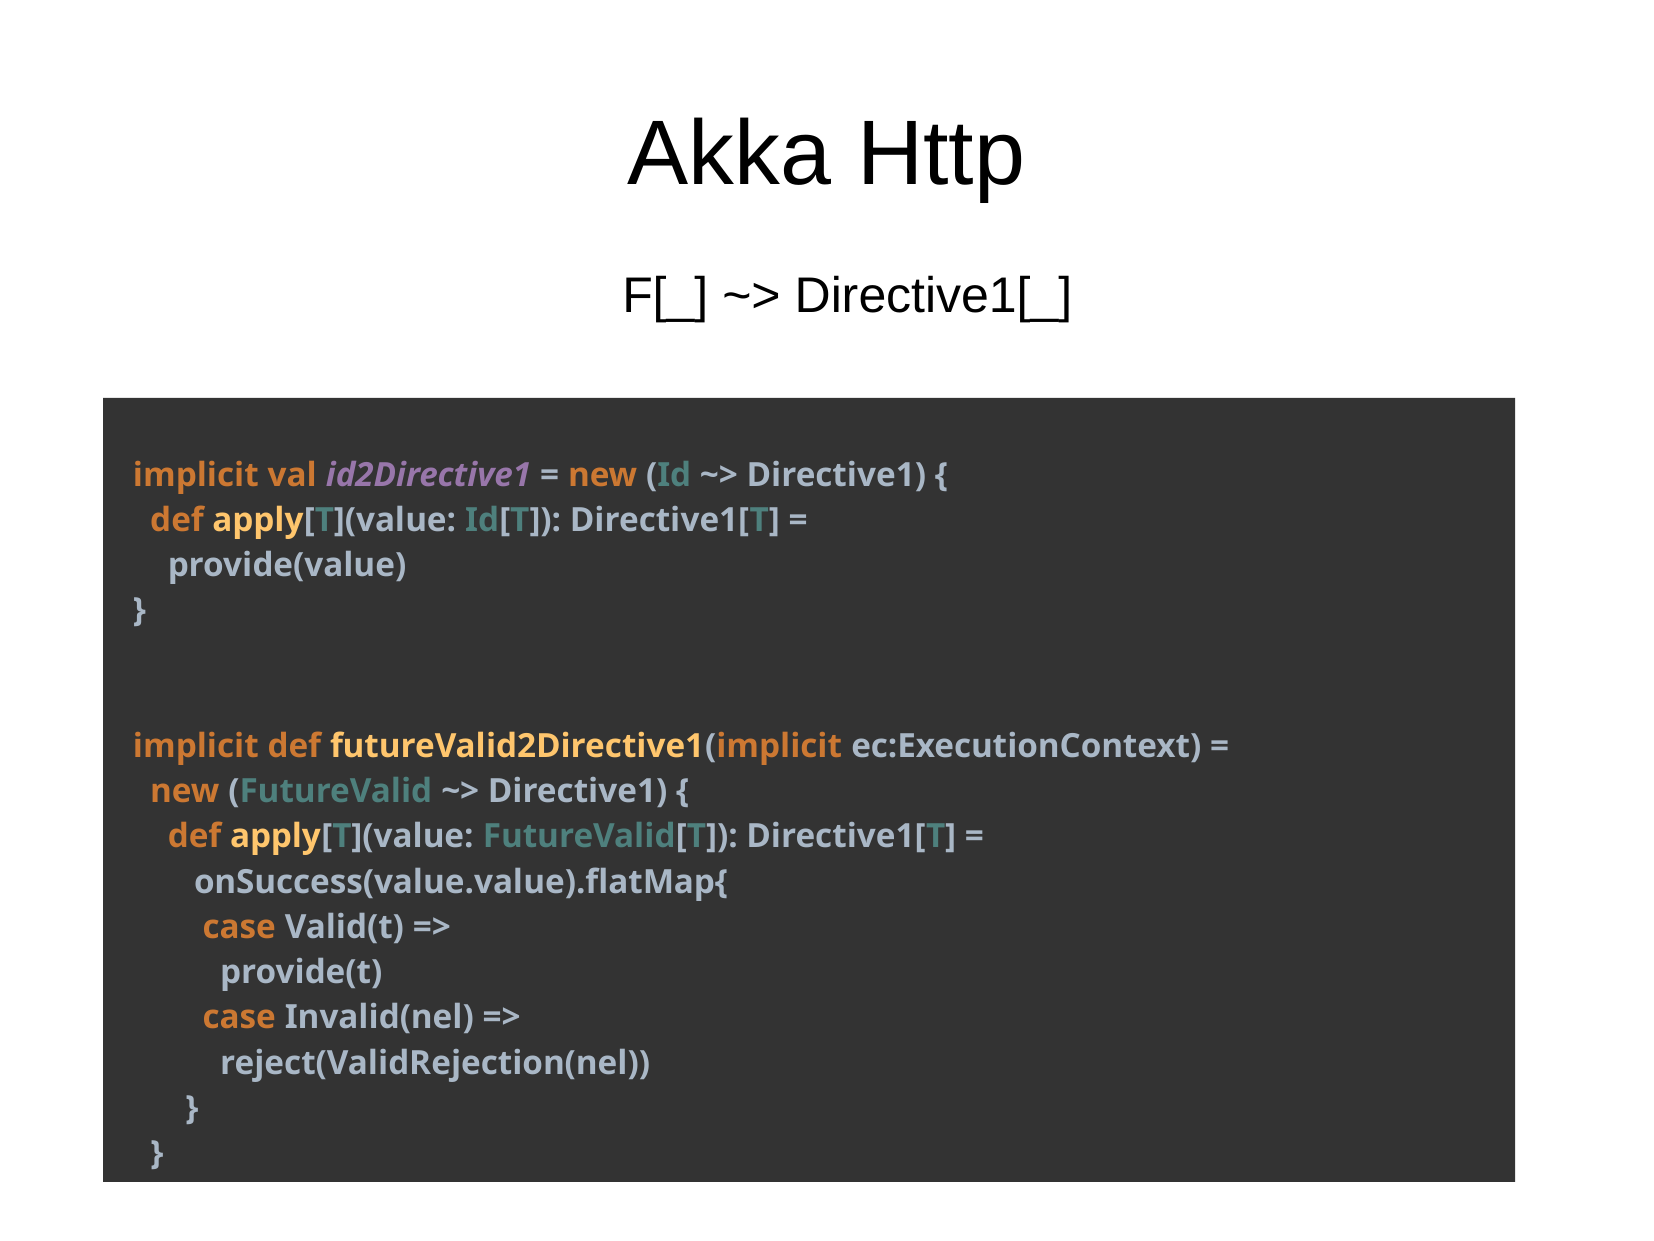

# Akka Http
F[_] ~> Directive1[_]
implicit val id2Directive1 = new (Id ~> Directive1) {
 def apply[T](value: Id[T]): Directive1[T] =
 provide(value)
}
implicit def futureValid2Directive1(implicit ec:ExecutionContext) =
 new (FutureValid ~> Directive1) {
 def apply[T](value: FutureValid[T]): Directive1[T] =
 onSuccess(value.value).flatMap{
 case Valid(t) =>
 provide(t)
 case Invalid(nel) =>
 reject(ValidRejection(nel))
 }
 }